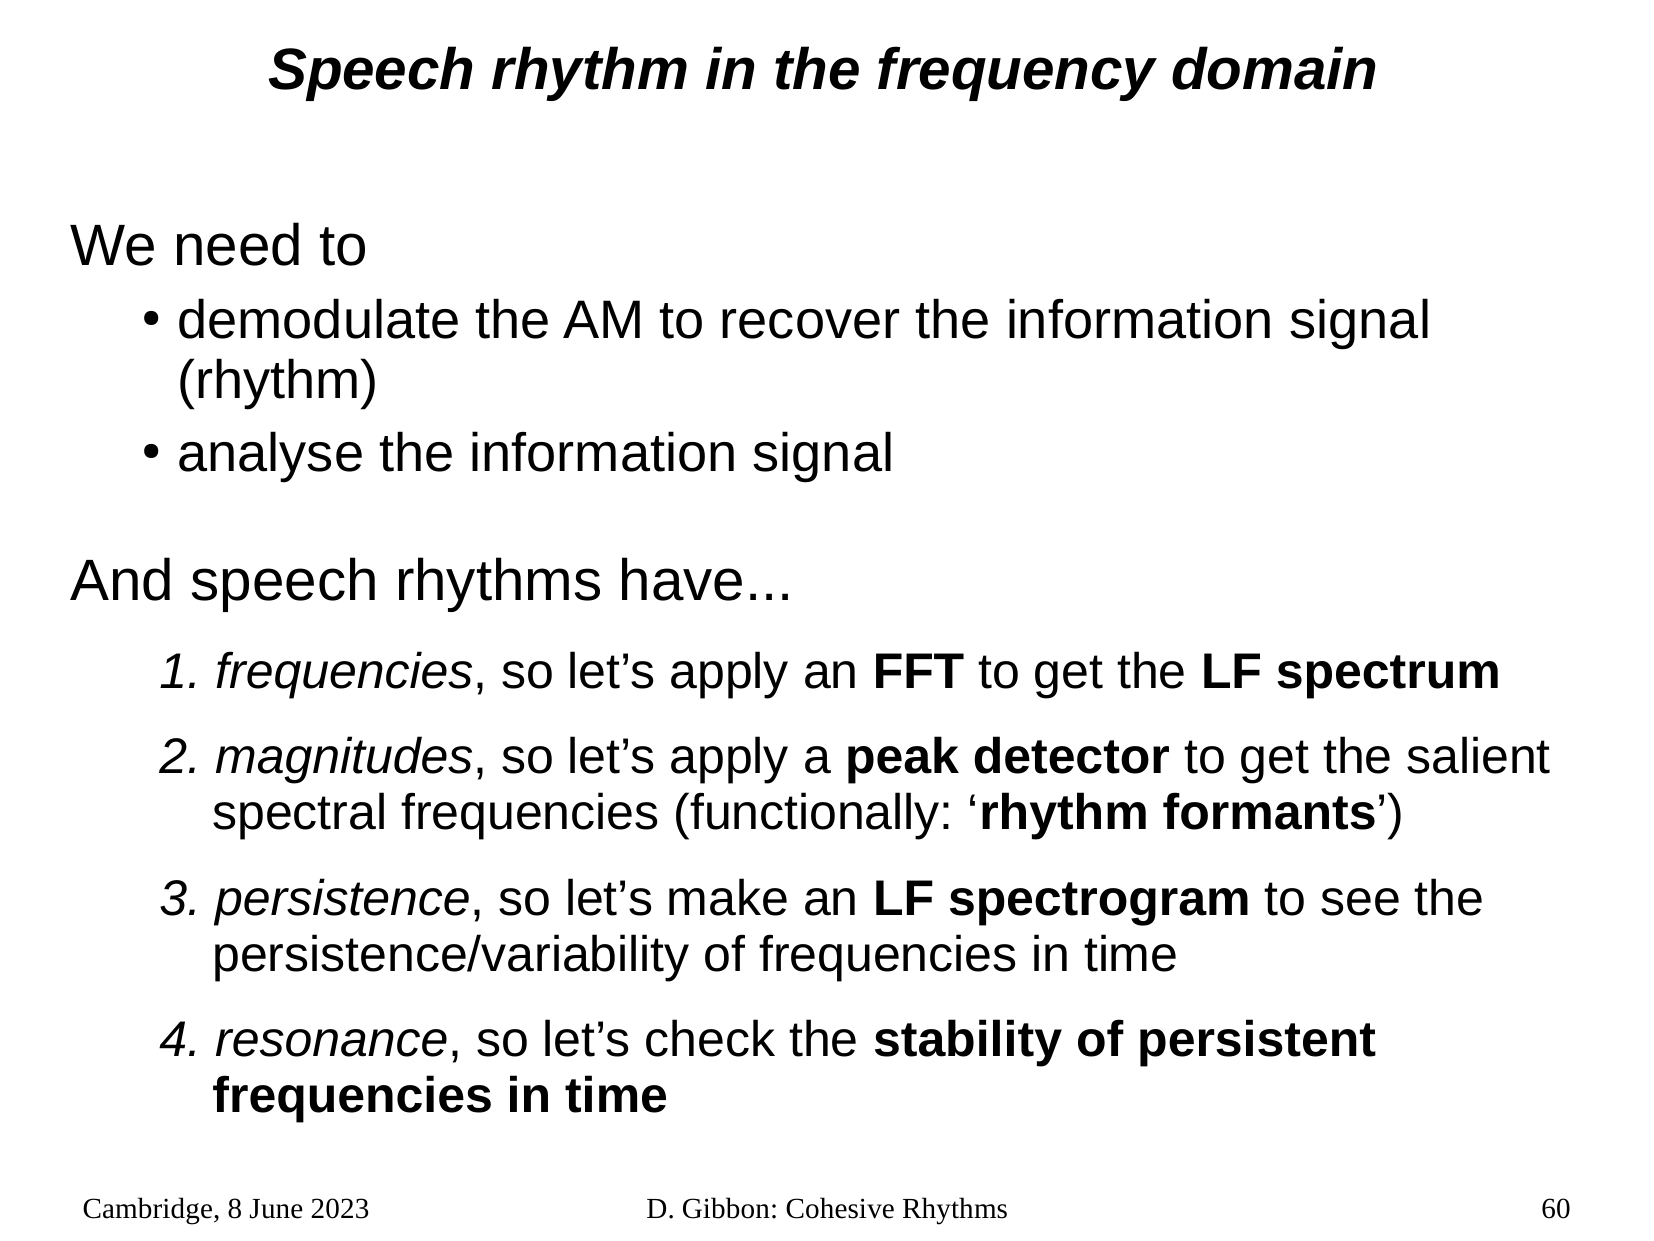

# Speech rhythm in the frequency domain
We need to
demodulate the AM to recover the information signal (rhythm)
analyse the information signal
And speech rhythms have...
frequencies, so let’s apply an FFT to get the LF spectrum
magnitudes, so let’s apply a peak detector to get the salient spectral frequencies (functionally: ‘rhythm formants’)
persistence, so let’s make an LF spectrogram to see the persistence/variability of frequencies in time
resonance, so let’s check the stability of persistent frequencies in time
Cambridge, 8 June 2023
D. Gibbon: Cohesive Rhythms
60